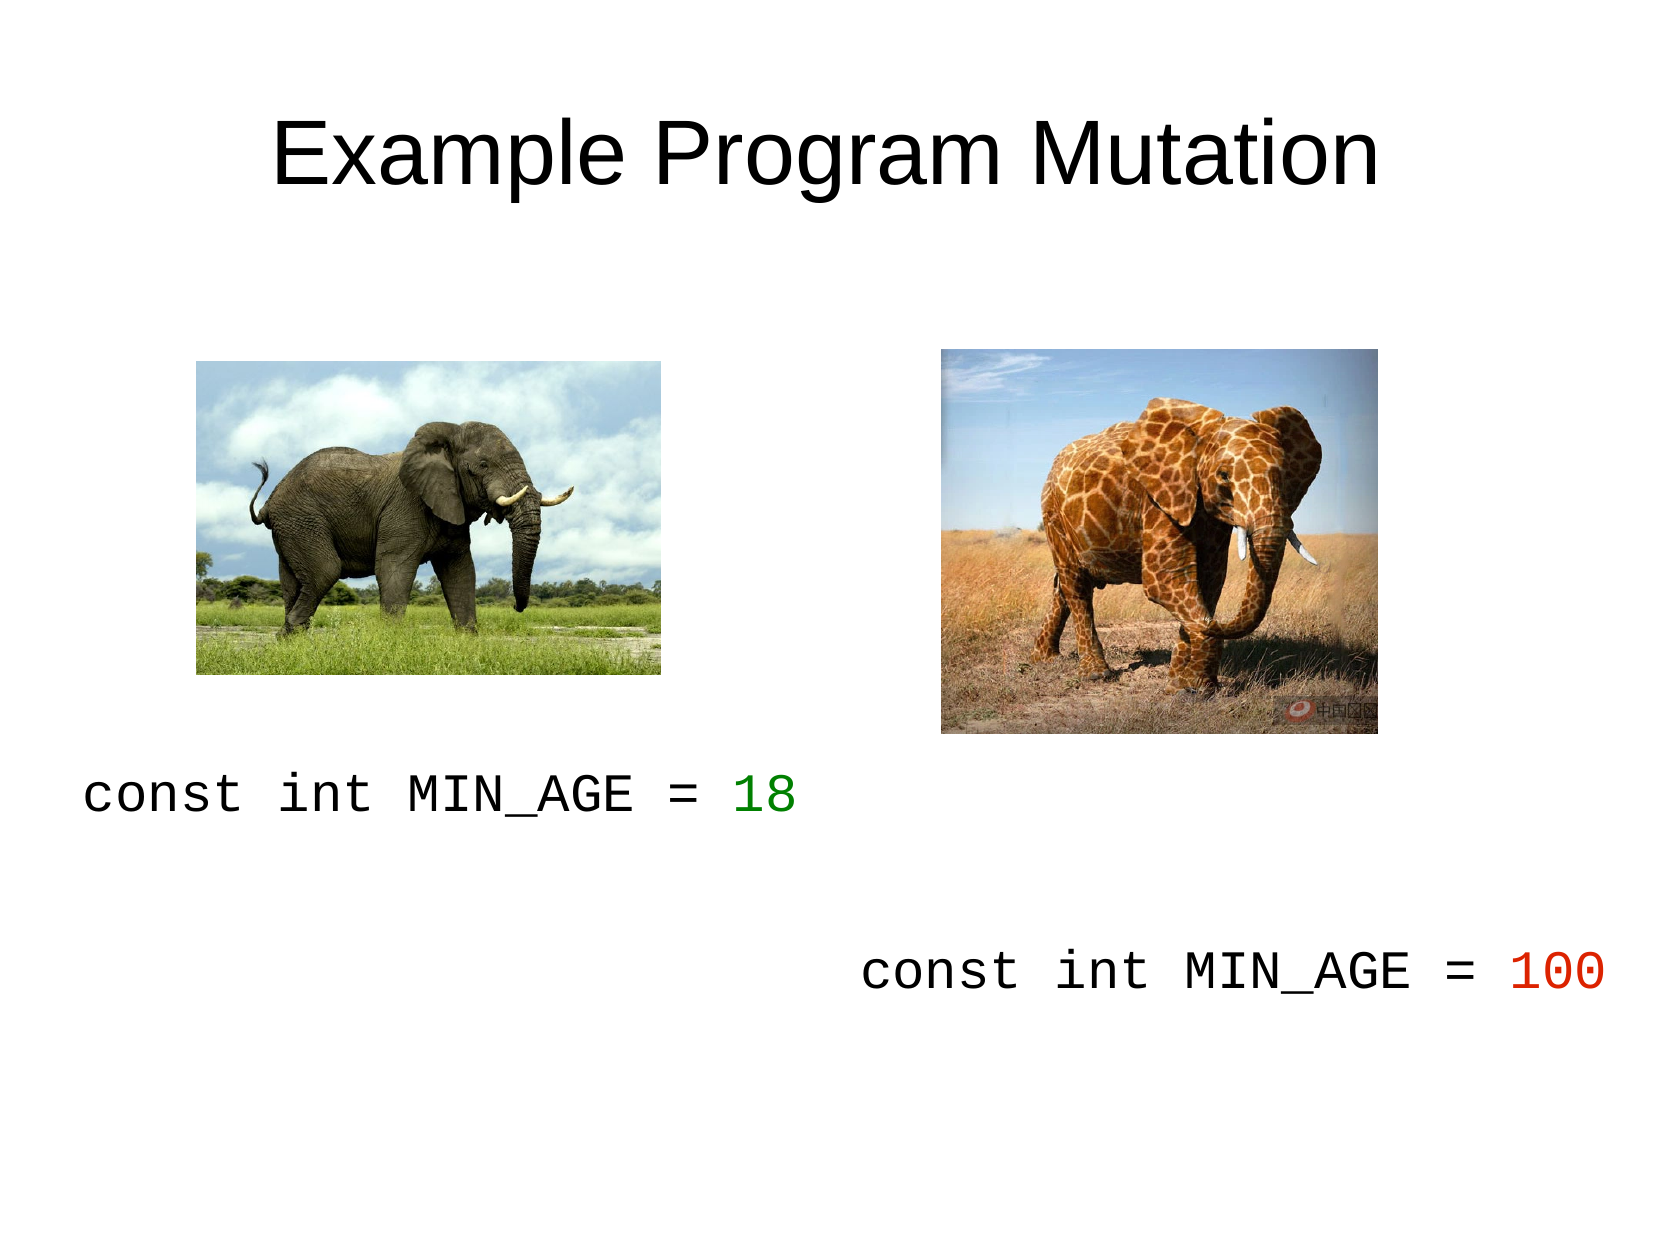

# Example Program Mutation
const int MIN_AGE = 18
const int MIN_AGE = 100